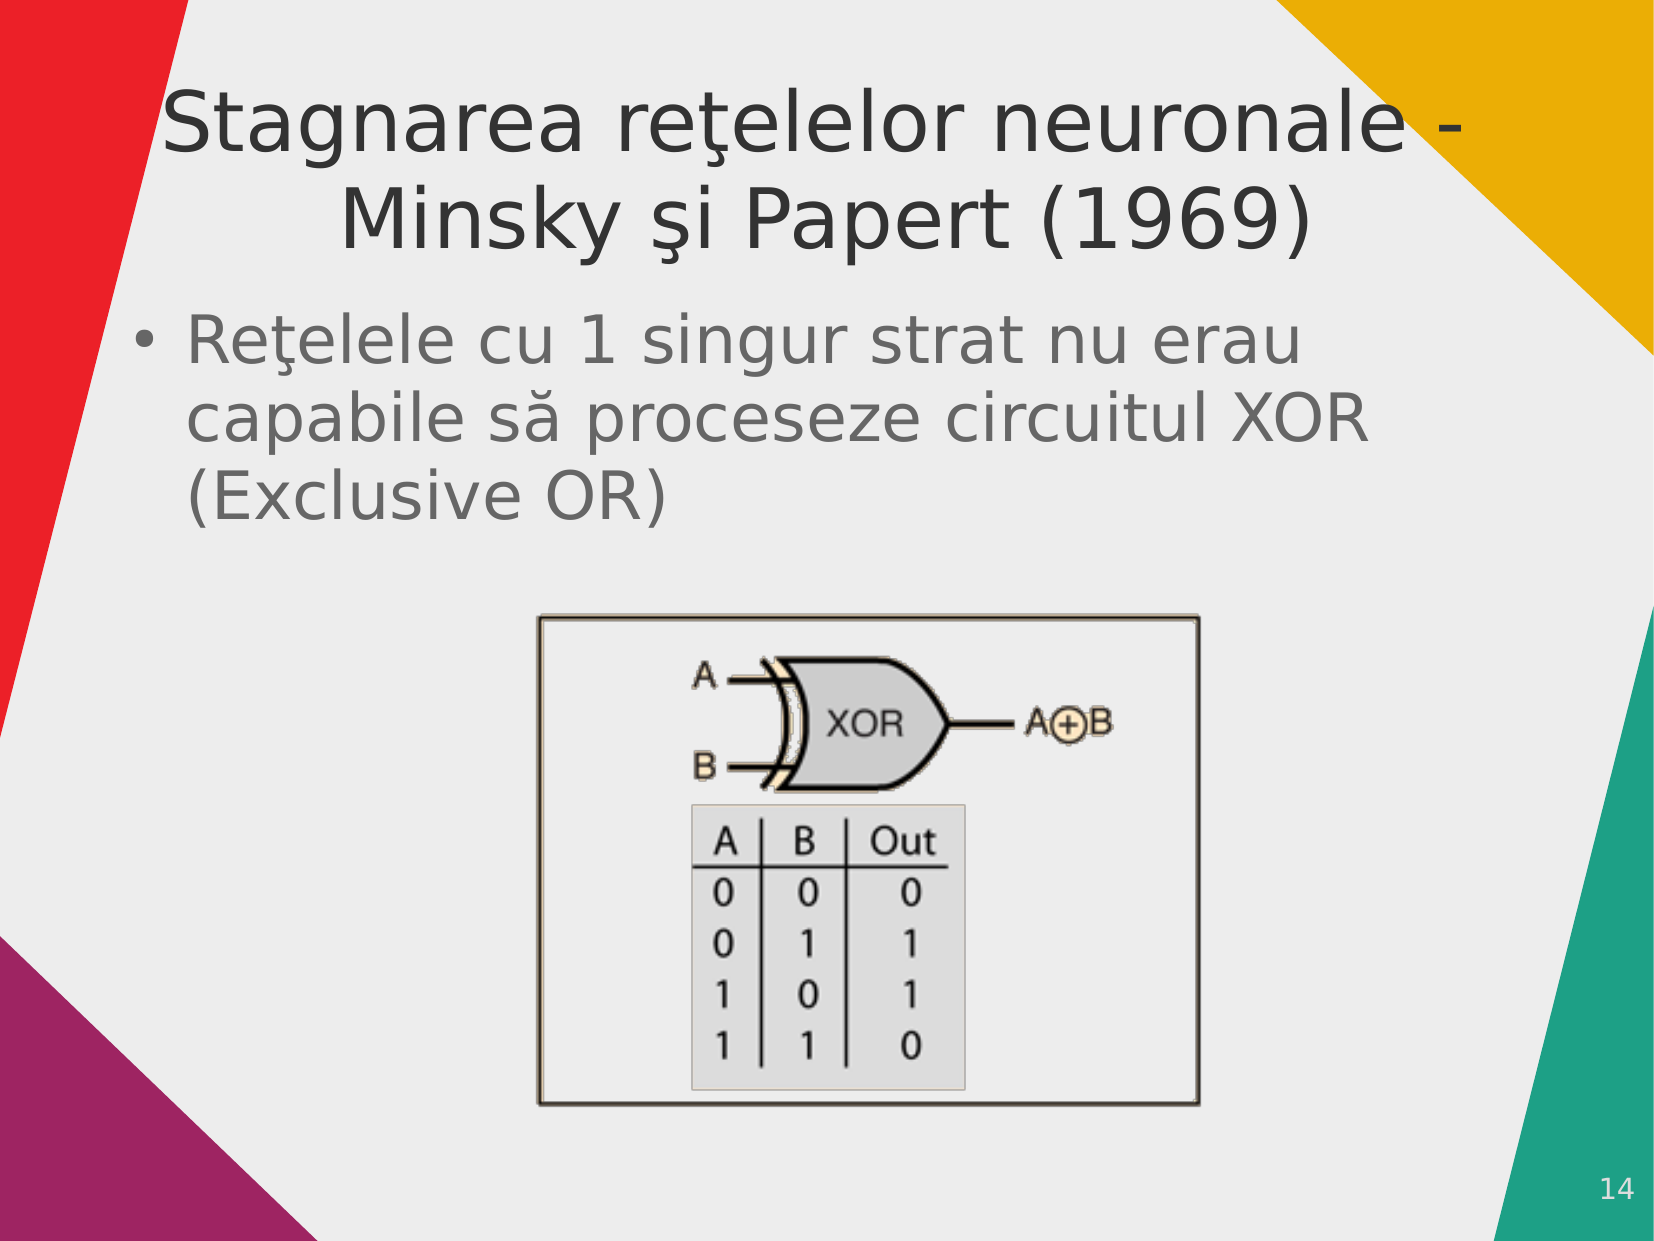

# Stagnarea reţelelor neuronale - Minsky şi Papert (1969)
Reţelele cu 1 singur strat nu erau capabile să proceseze circuitul XOR (Exclusive OR)
14